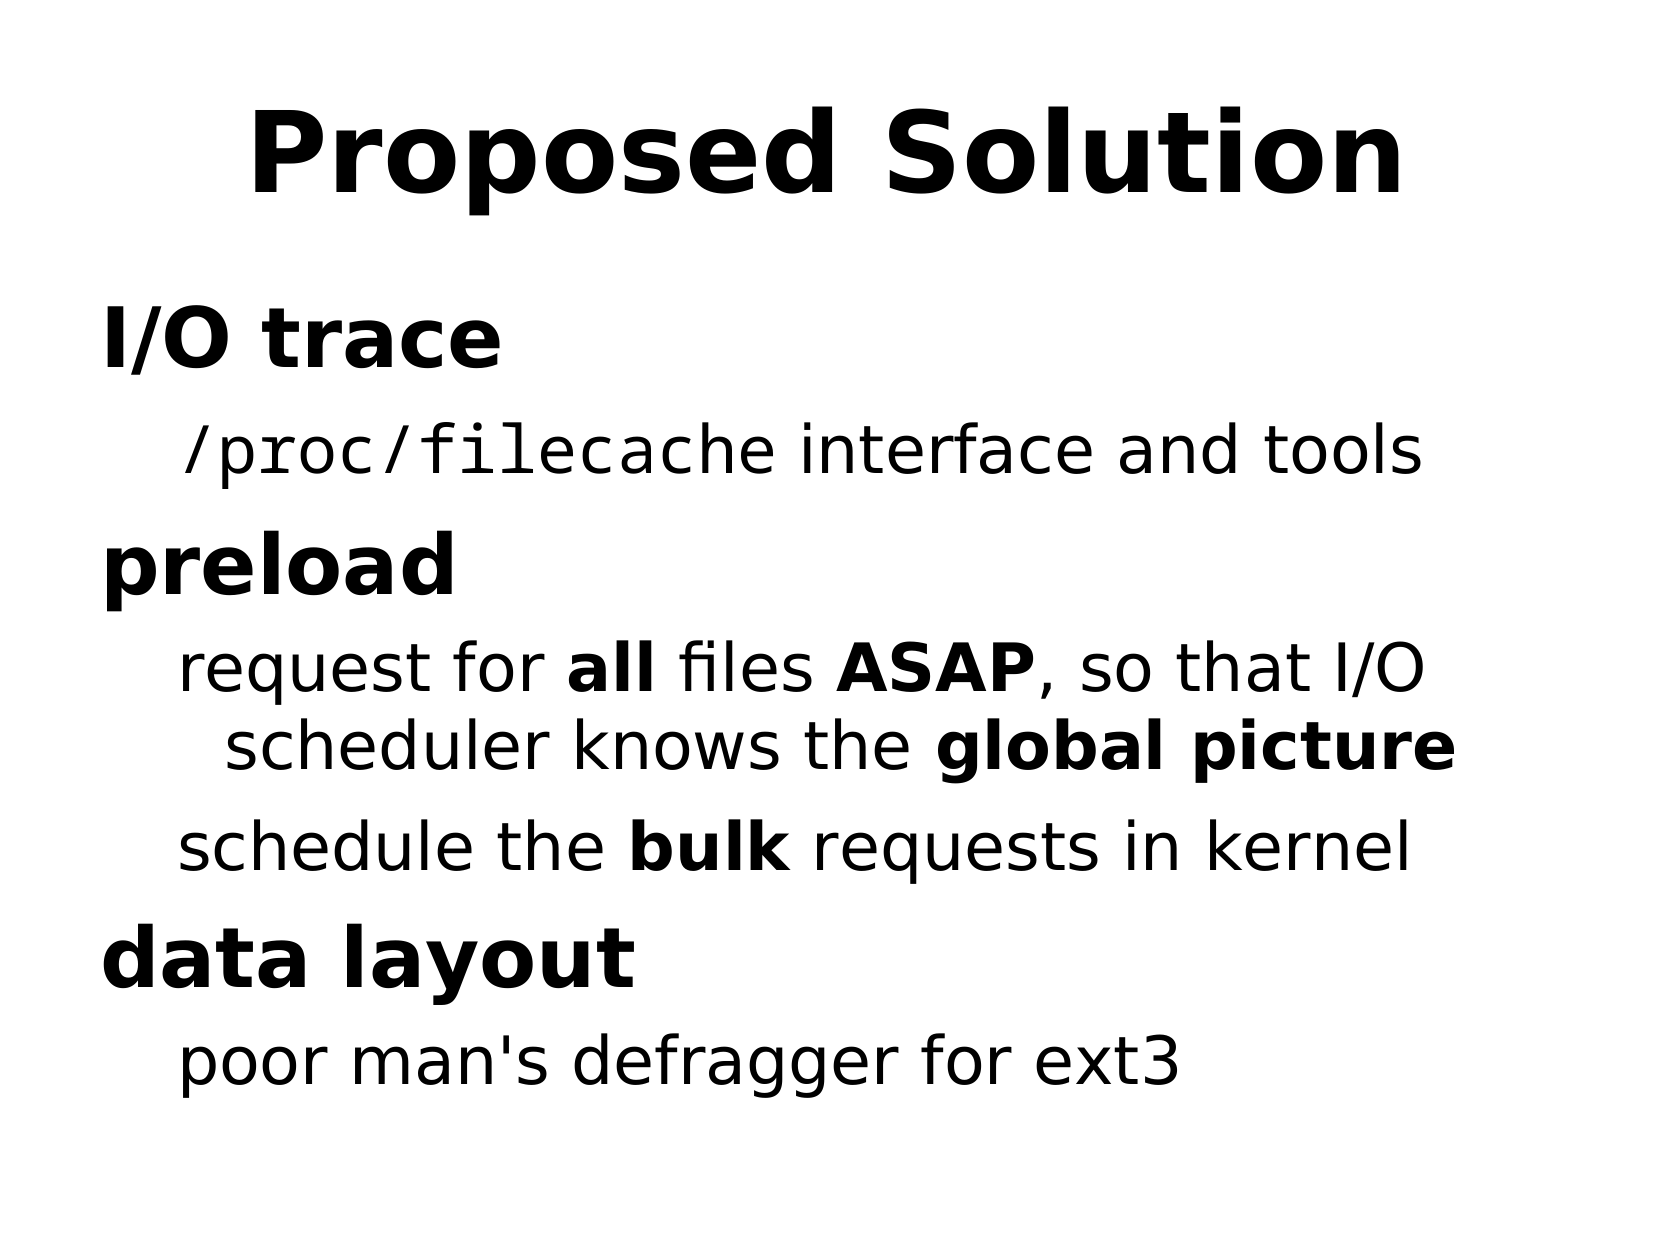

# Proposed Solution
I/O trace
/proc/filecache interface and tools
preload
request for all files ASAP, so that I/O scheduler knows the global picture
schedule the bulk requests in kernel
data layout
poor man's defragger for ext3